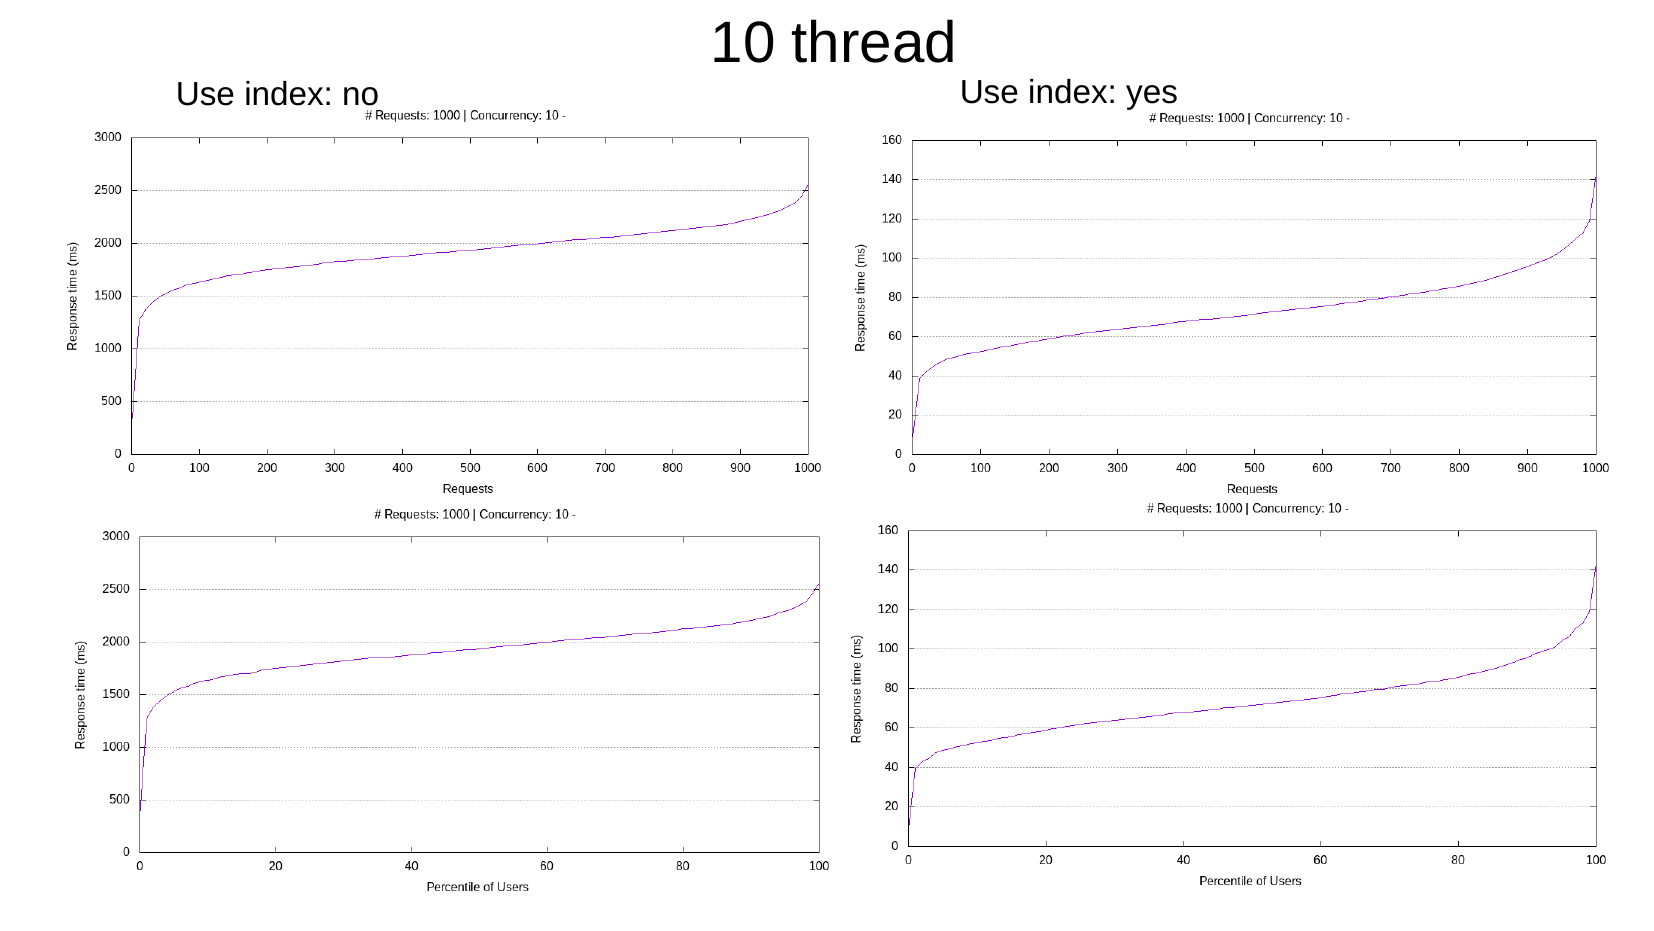

# 10 thread
Use index: yes
Use index: no